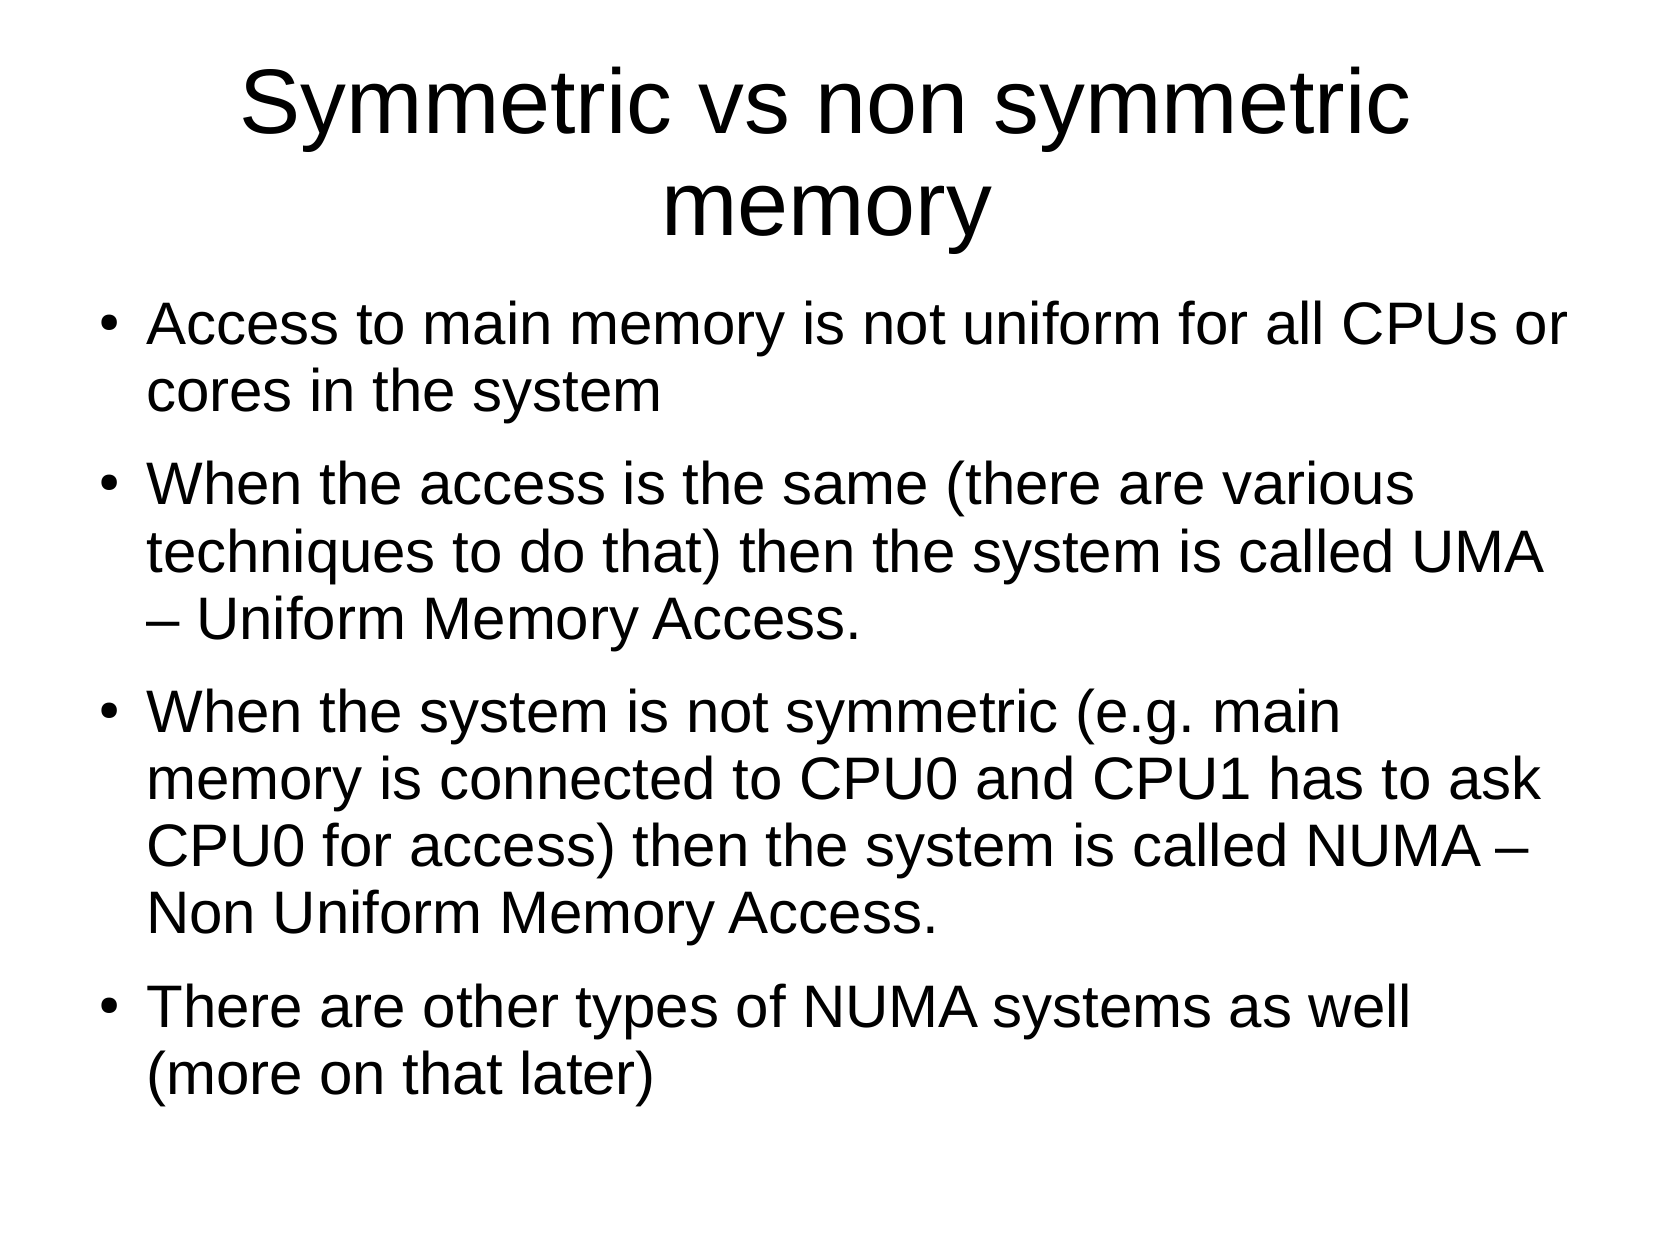

# Symmetric vs non symmetric memory
Access to main memory is not uniform for all CPUs or cores in the system
When the access is the same (there are various techniques to do that) then the system is called UMA – Uniform Memory Access.
When the system is not symmetric (e.g. main memory is connected to CPU0 and CPU1 has to ask CPU0 for access) then the system is called NUMA – Non Uniform Memory Access.
There are other types of NUMA systems as well (more on that later)